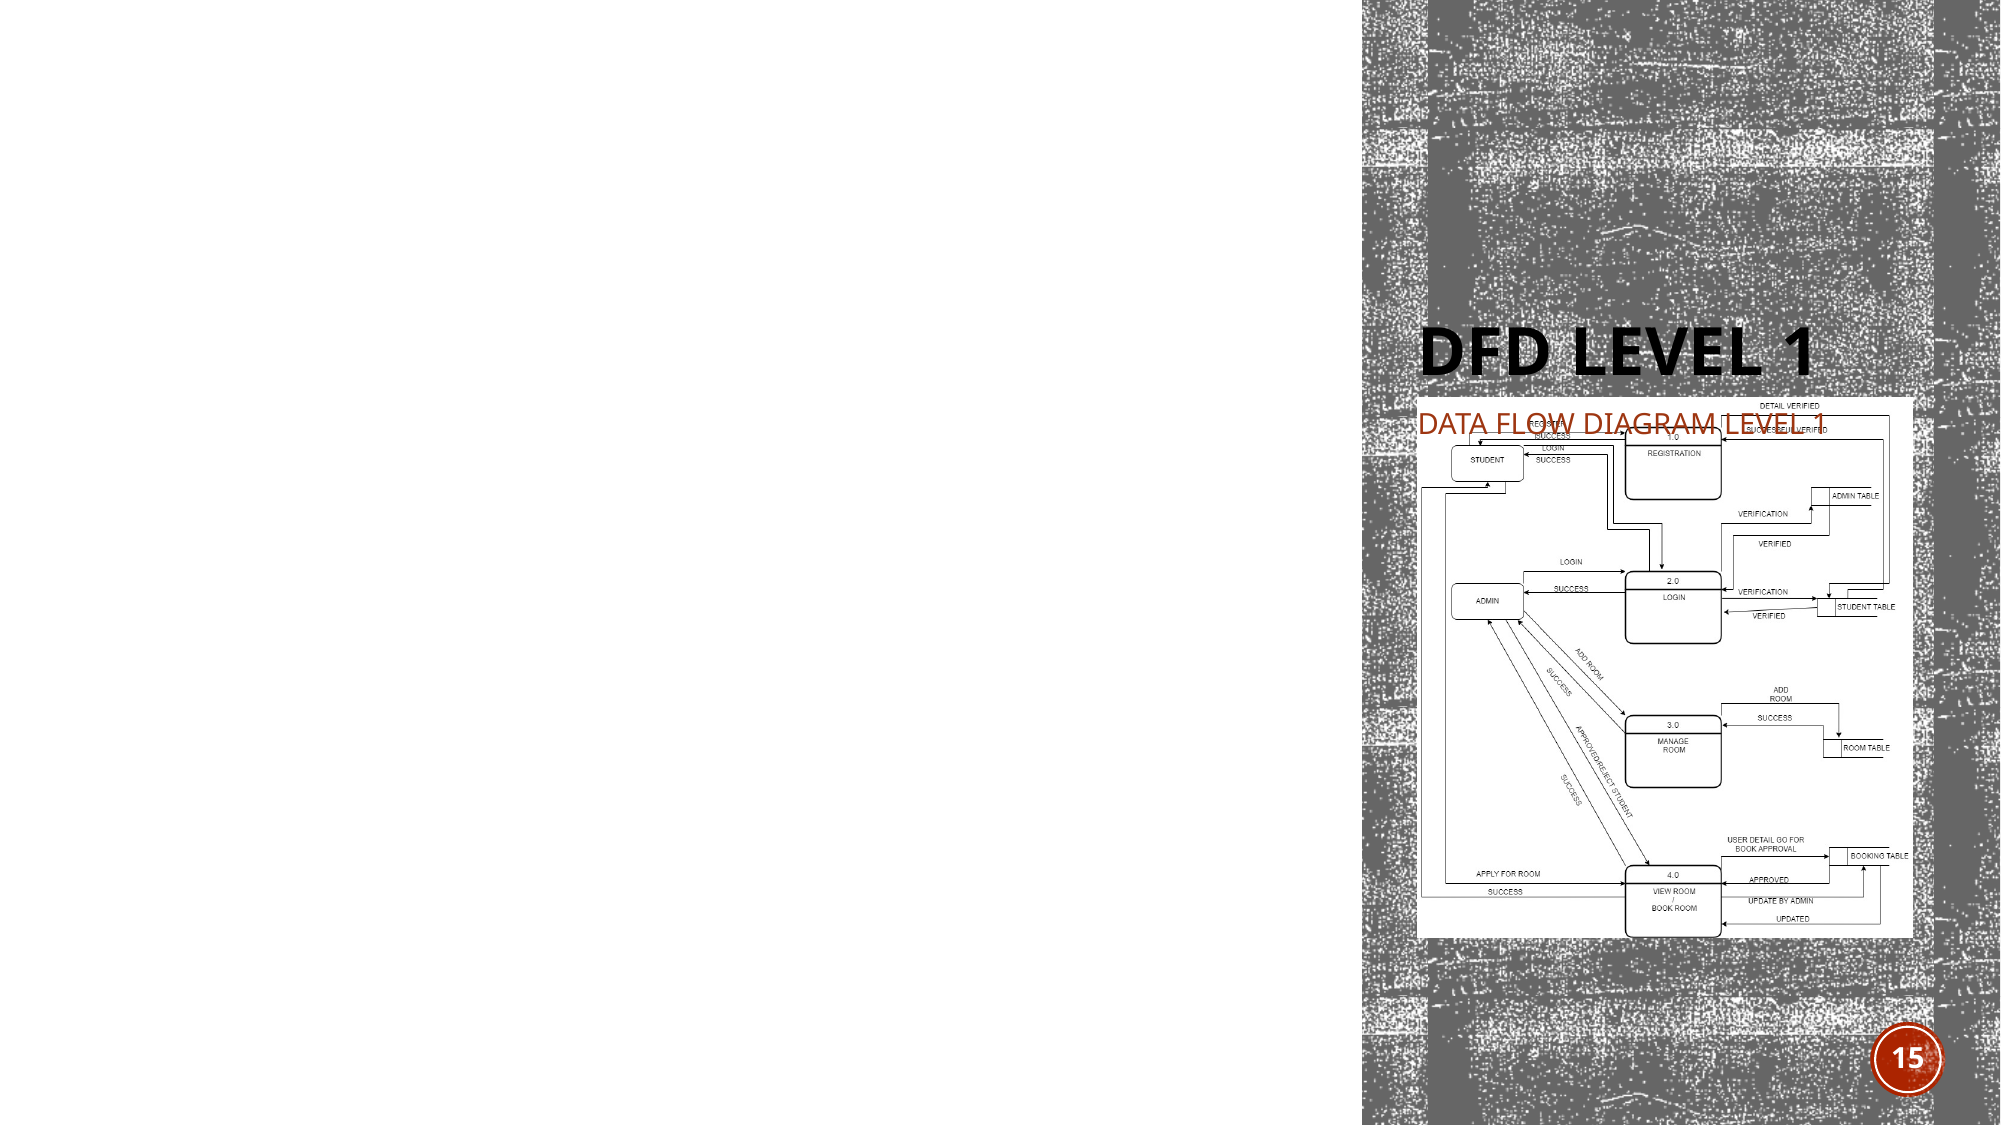

# DFD LEVEL 1
DATA FLOW DIAGRAM LEVEL 1
15